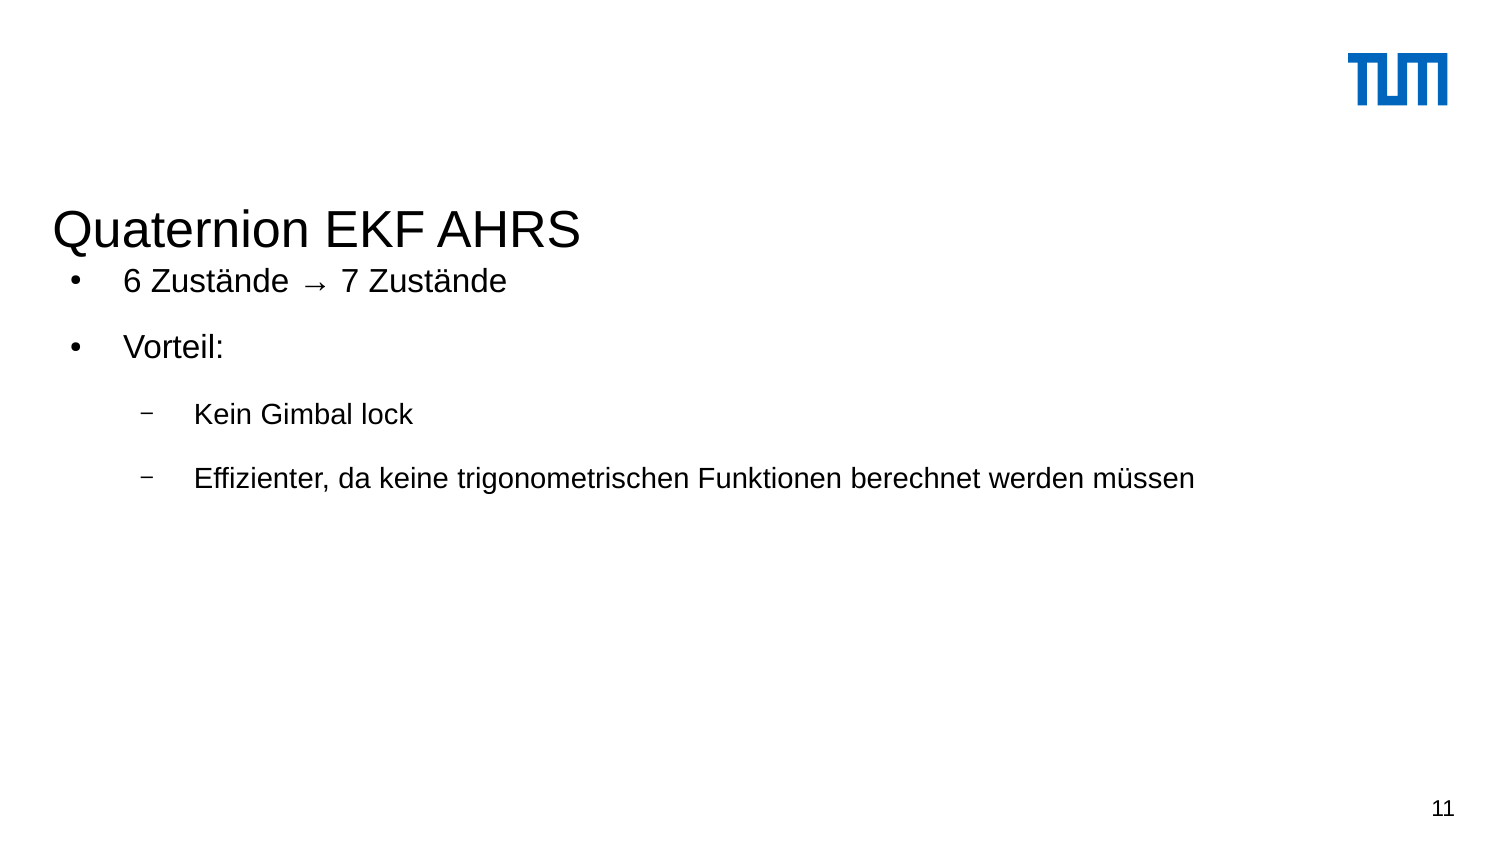

# Quaternion EKF AHRS
6 Zustände → 7 Zustände
Vorteil:
Kein Gimbal lock
Effizienter, da keine trigonometrischen Funktionen berechnet werden müssen